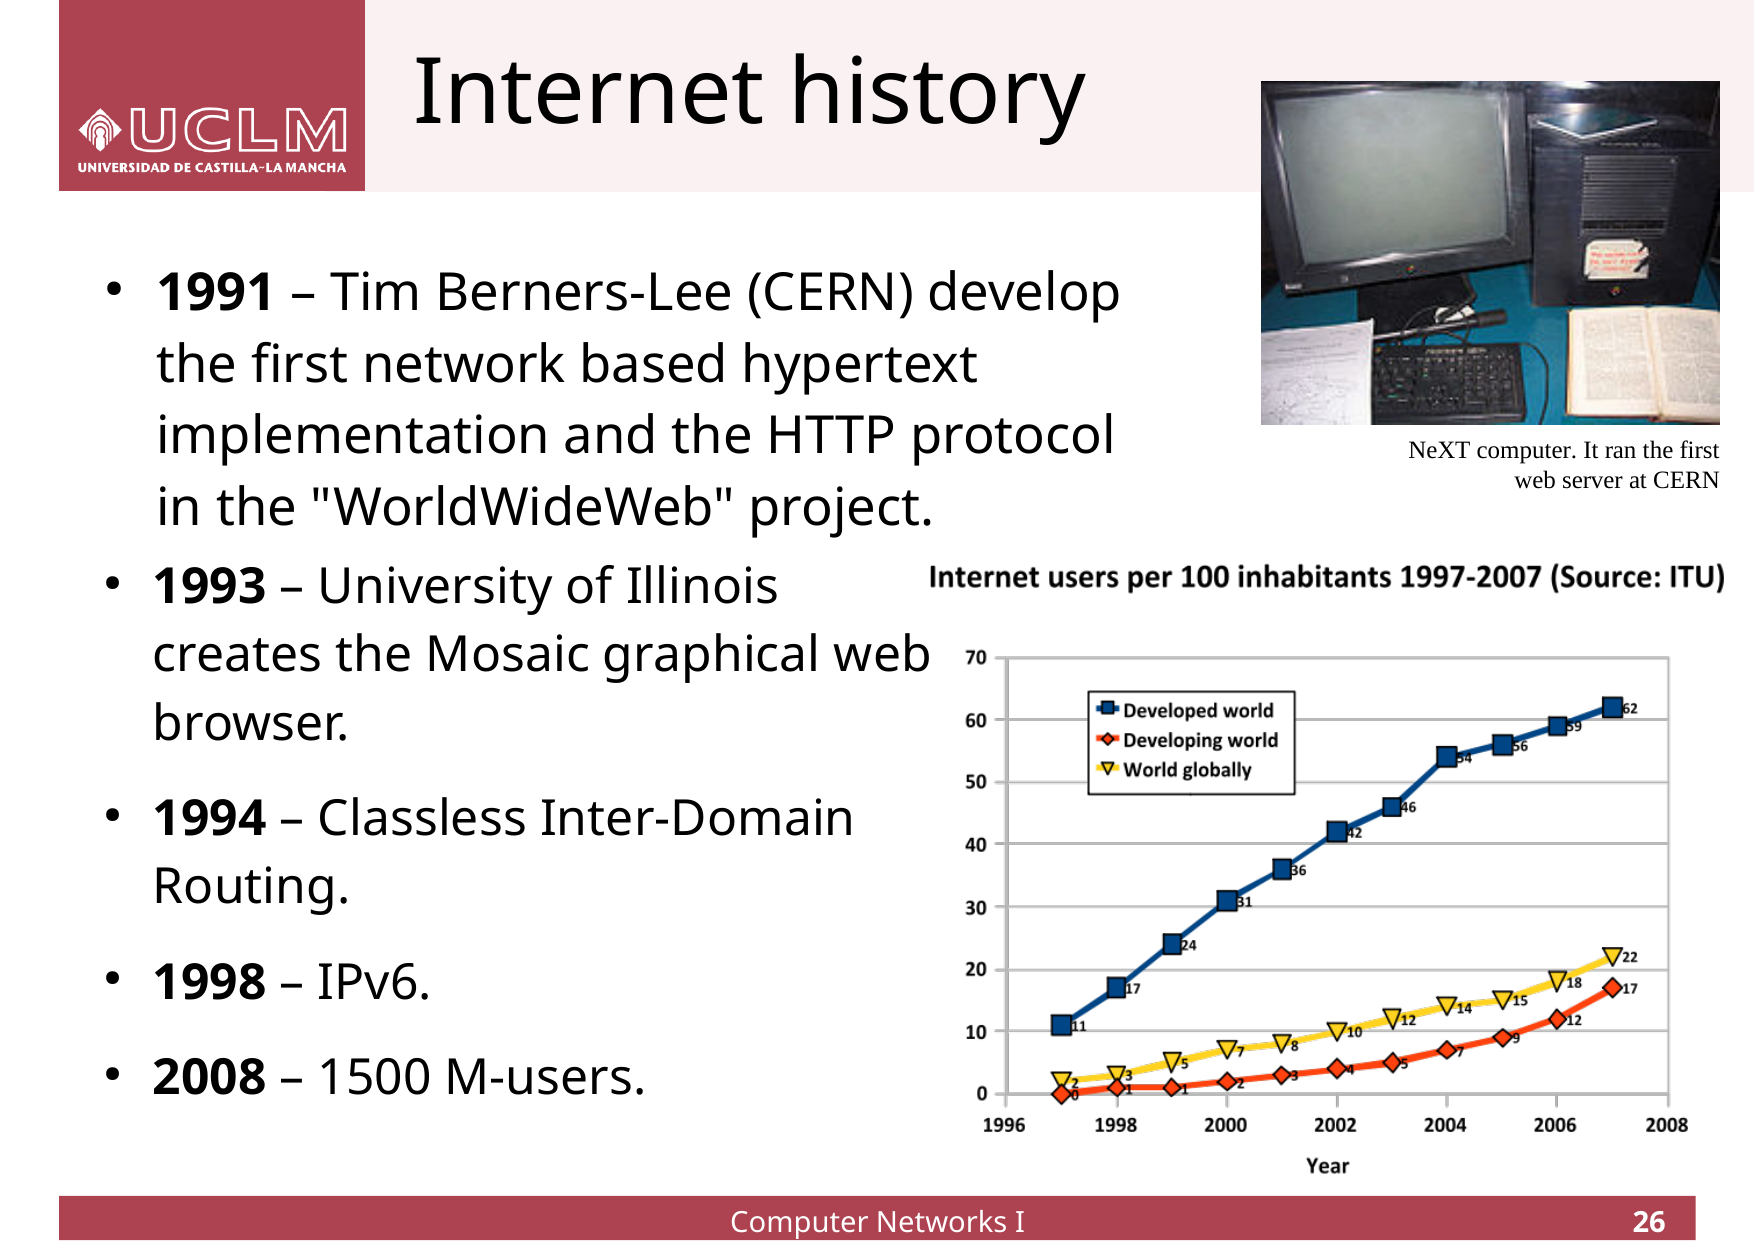

# Internet history
1991 – Tim Berners-Lee (CERN) develop the first network based hypertext implementation and the HTTP protocol in the "WorldWideWeb" project.
NeXT computer. It ran the first
web server at CERN
1993 – University of Illinois creates the Mosaic graphical web browser.
1994 – Classless Inter-Domain Routing.
1998 – IPv6.
2008 – 1500 M-users.
Computer Networks I
26